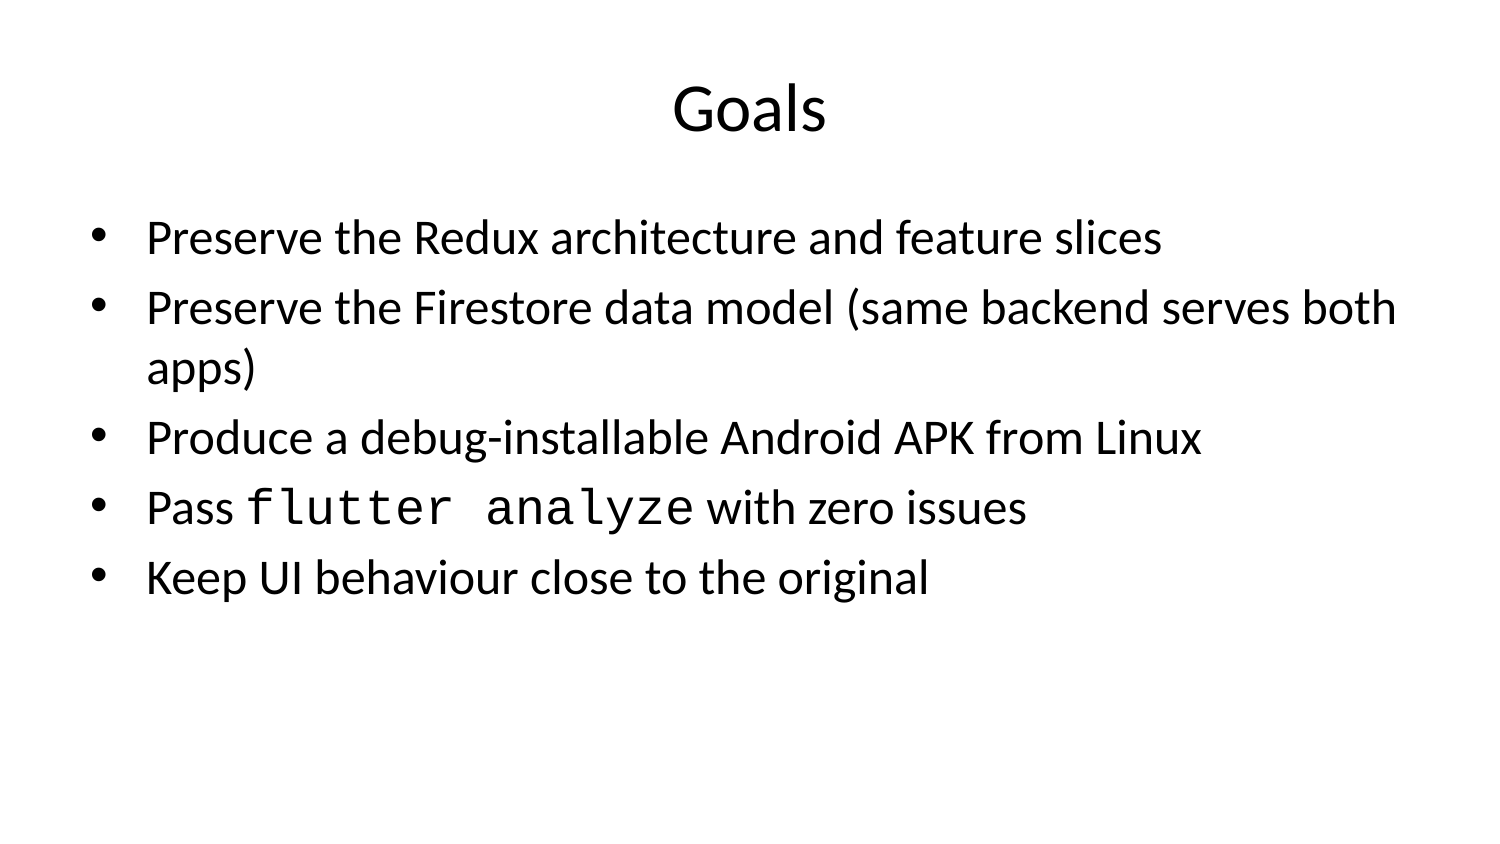

# Goals
Preserve the Redux architecture and feature slices
Preserve the Firestore data model (same backend serves both apps)
Produce a debug-installable Android APK from Linux
Pass flutter analyze with zero issues
Keep UI behaviour close to the original